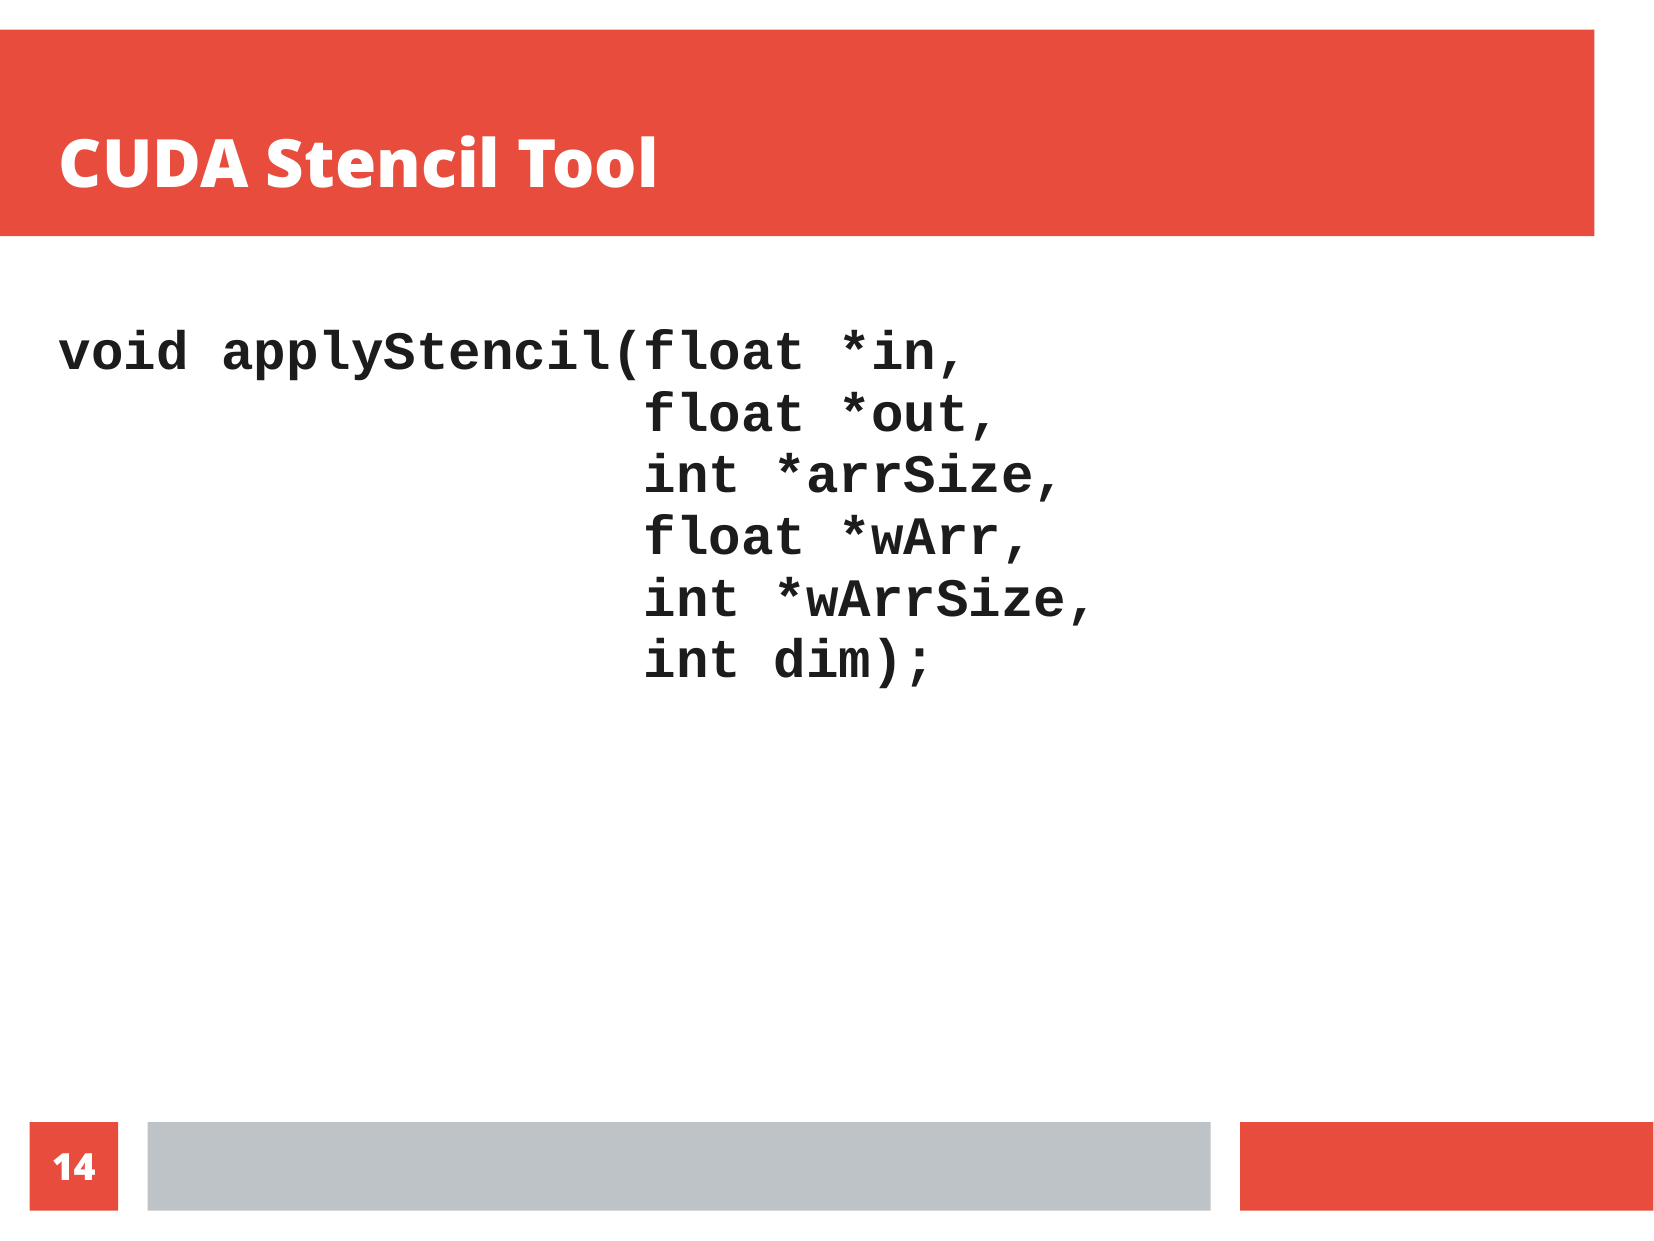

# CUDA Stencil Tool
void applyStencil(float *in,
 float *out,
 int *arrSize,
 float *wArr,
 int *wArrSize,
 int dim);
14